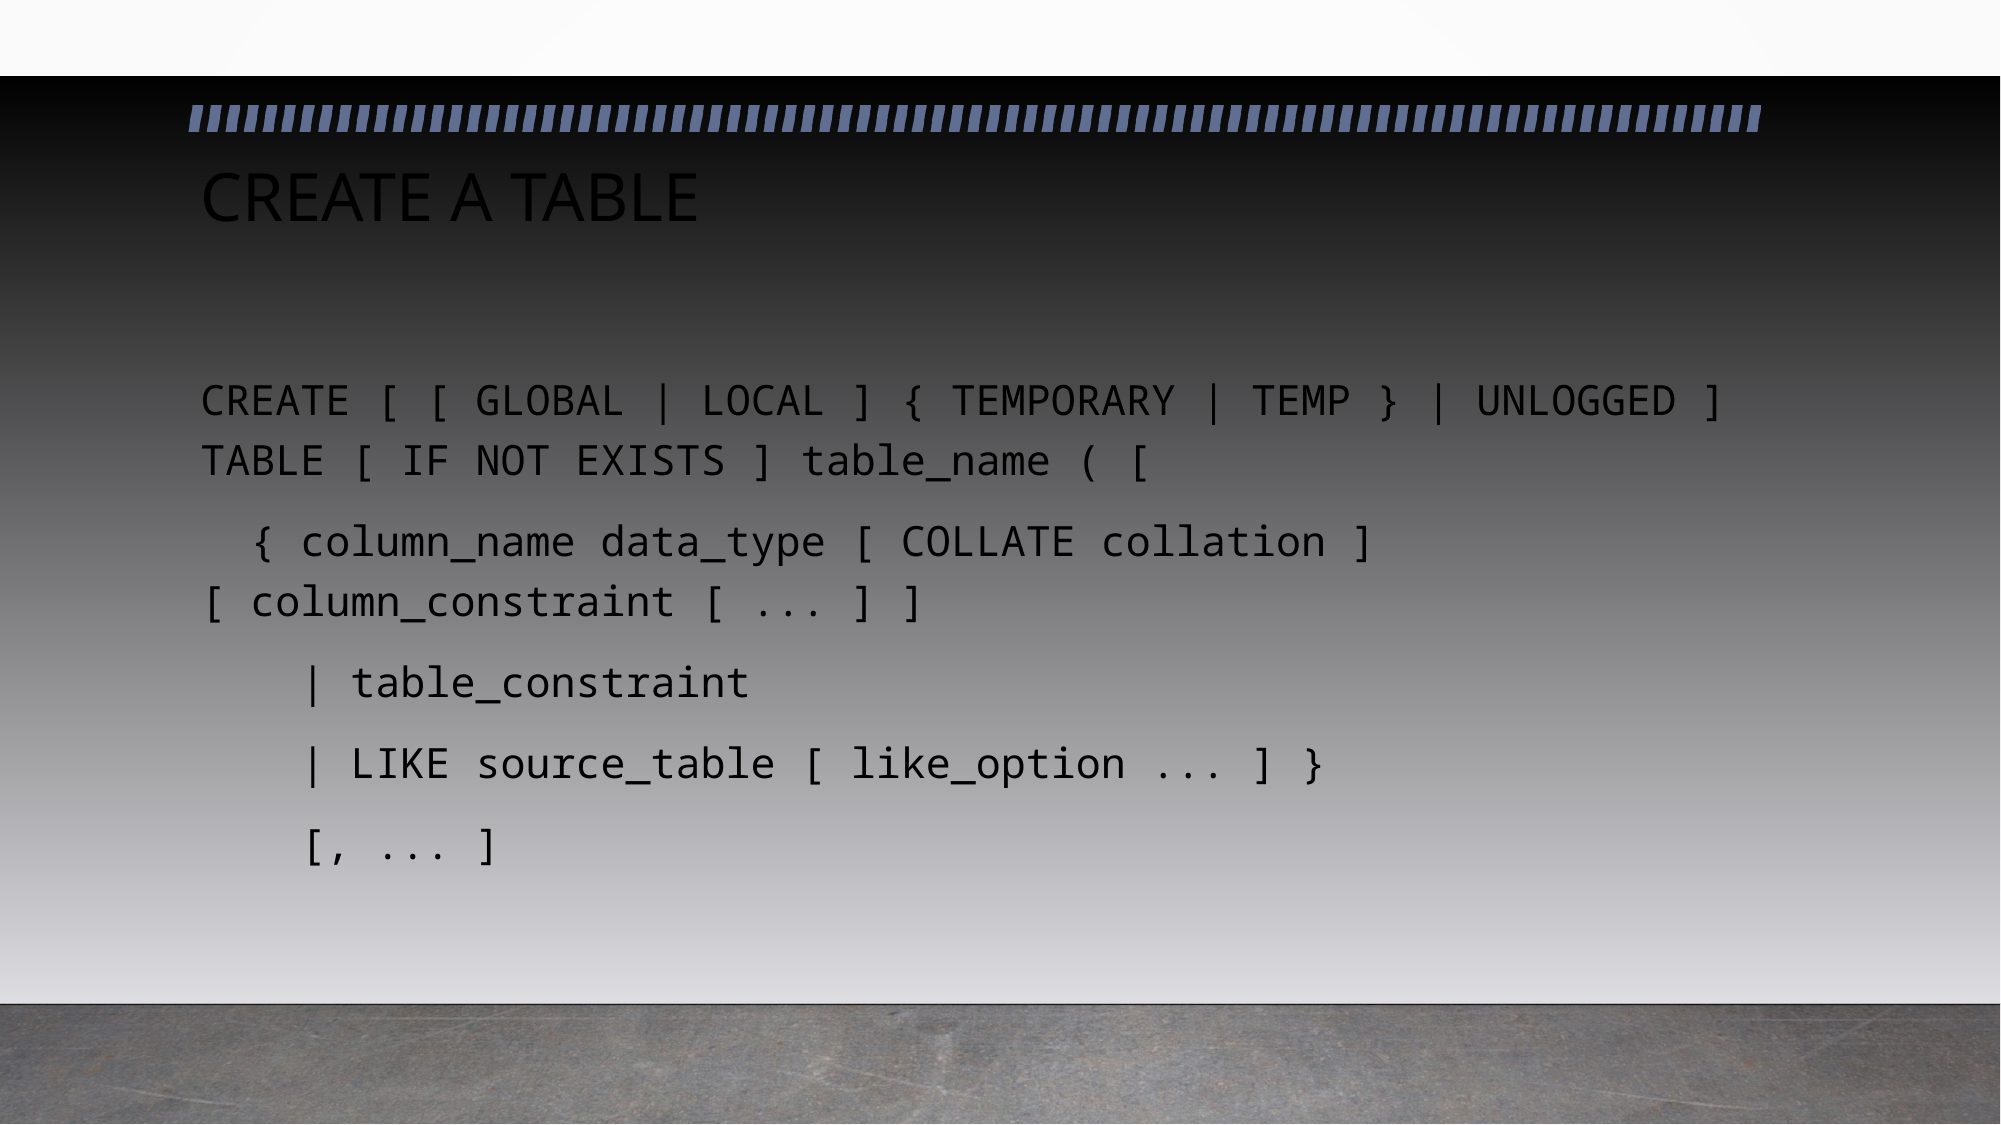

# CREATE A TABLE
CREATE [ [ GLOBAL | LOCAL ] { TEMPORARY | TEMP } | UNLOGGED ] TABLE [ IF NOT EXISTS ] table_name ( [
 { column_name data_type [ COLLATE collation ] [ column_constraint [ ... ] ]
 | table_constraint
 | LIKE source_table [ like_option ... ] }
 [, ... ]